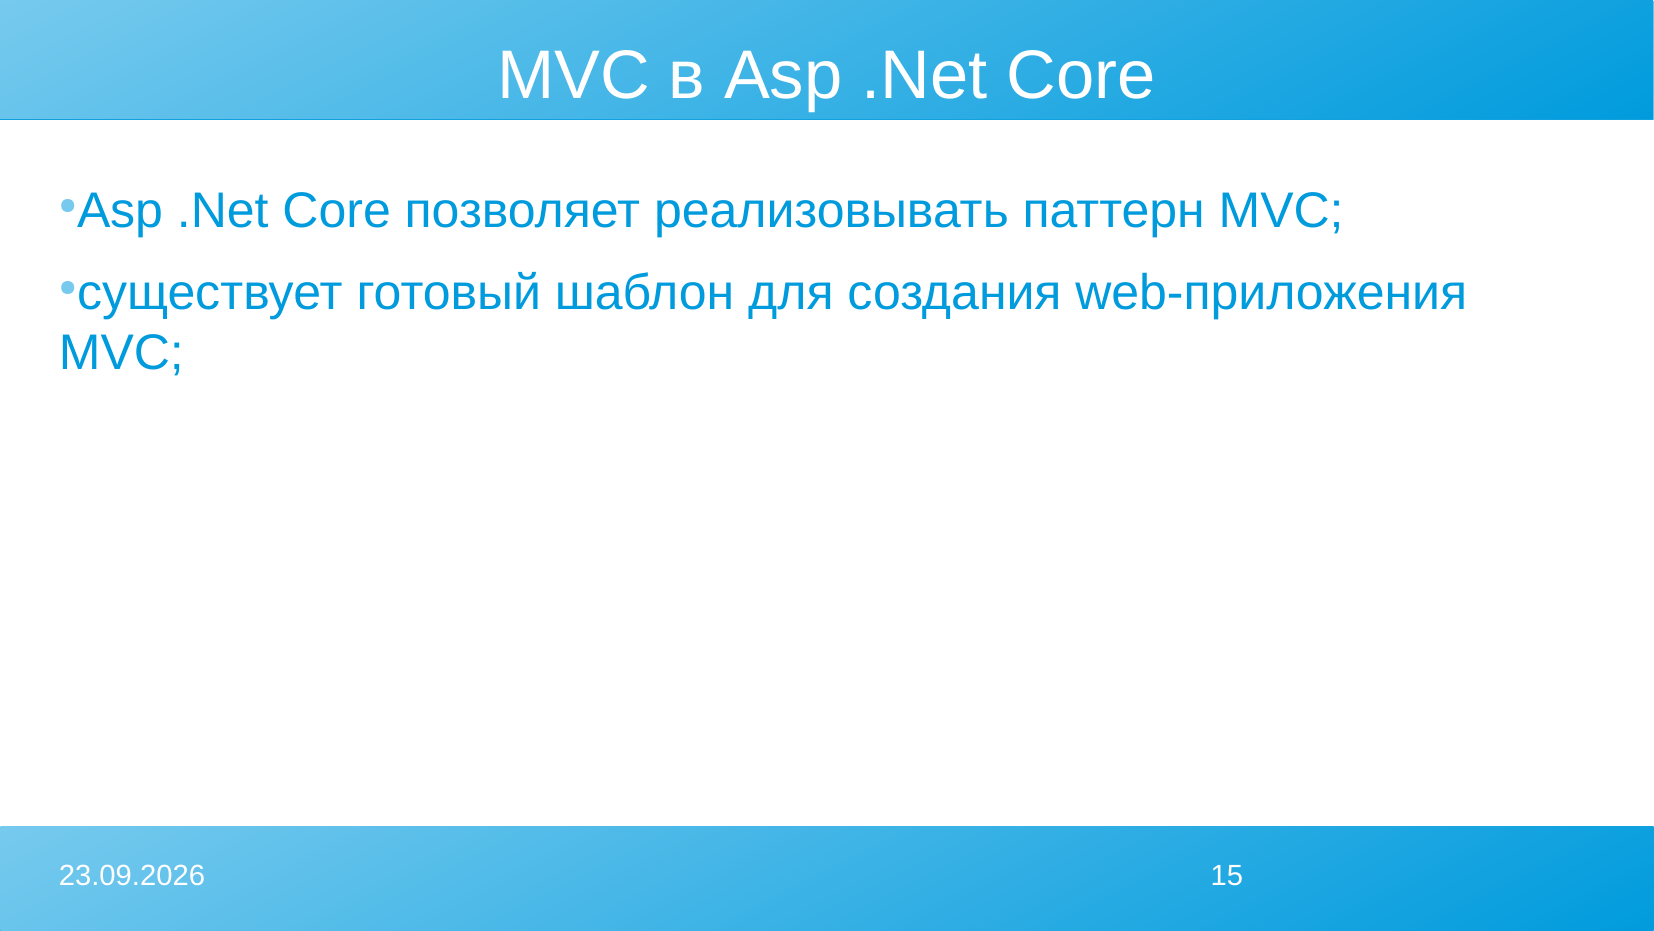

# MVC в Asp .Net Core
Asp .Net Core позволяет реализовывать паттерн MVC;
существует готовый шаблон для создания web-приложения MVC;